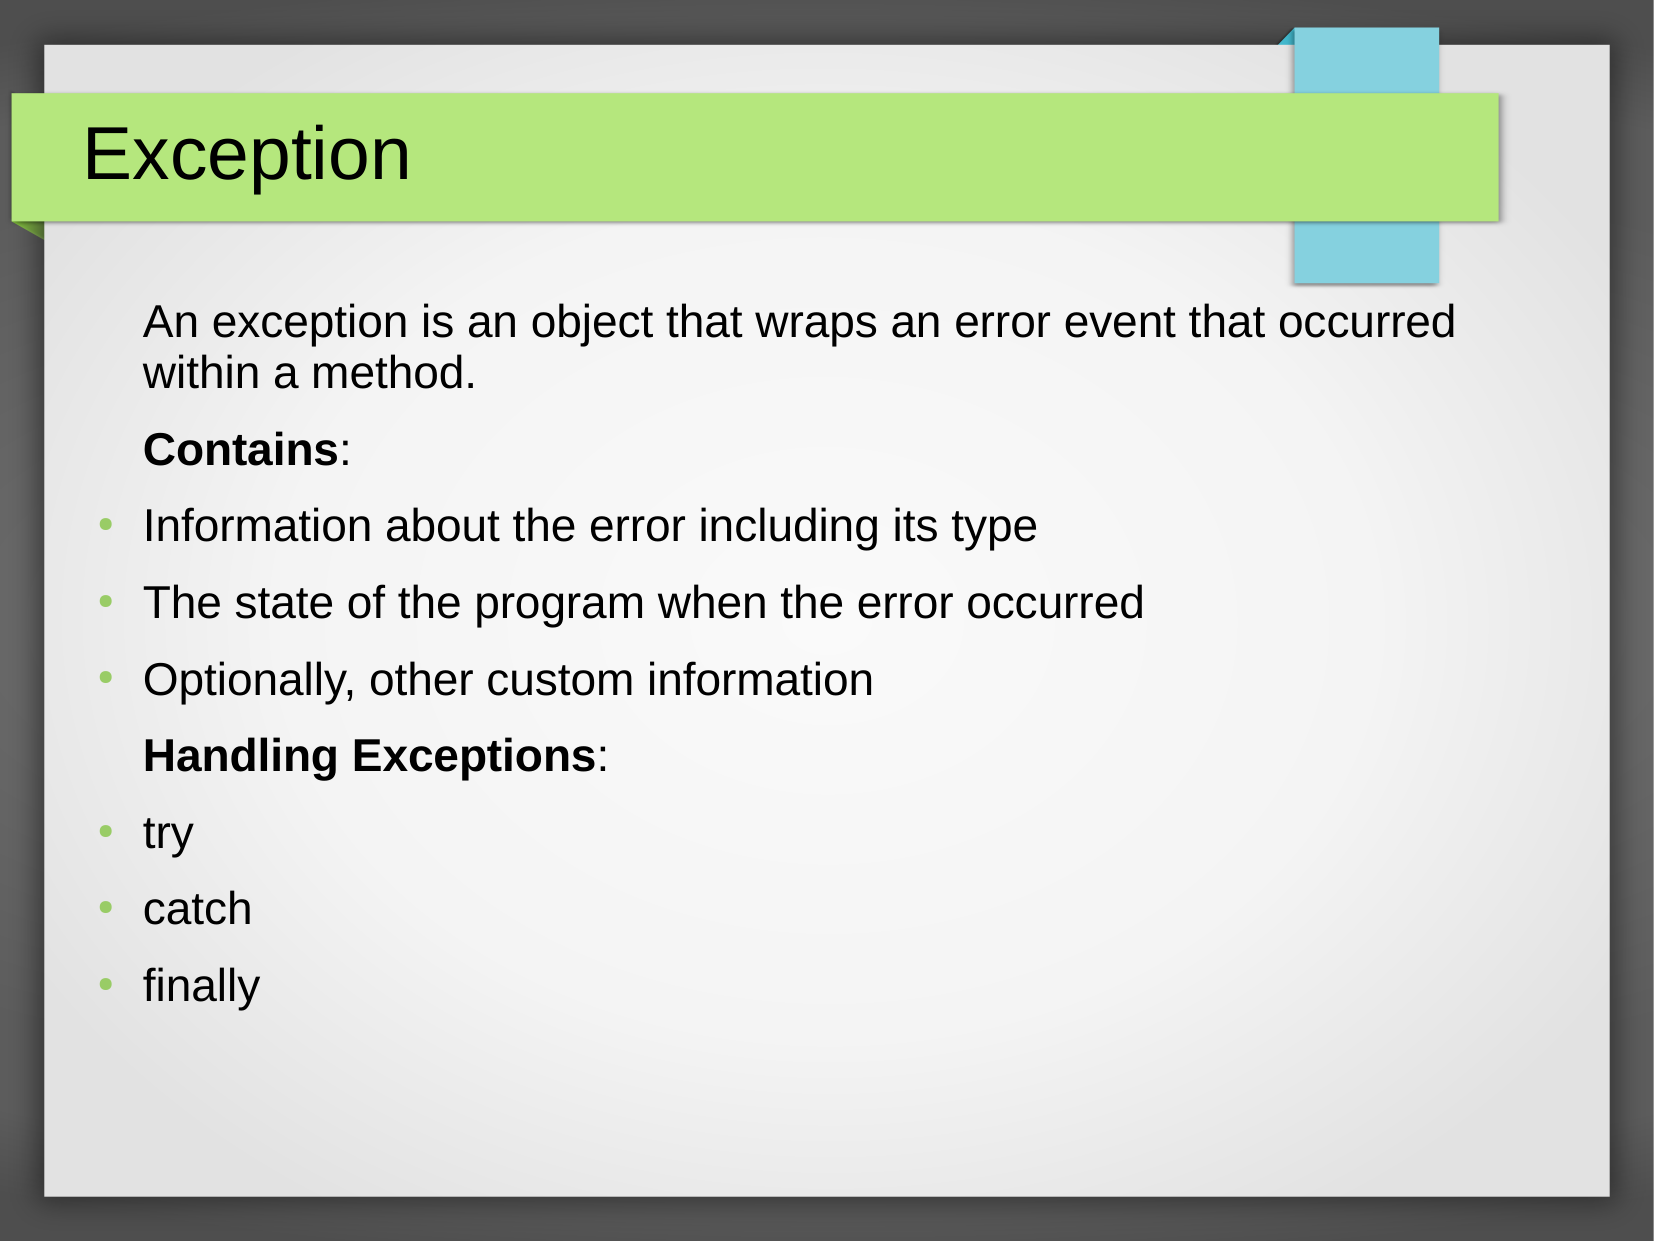

# Exception
An exception is an object that wraps an error event that occurred within a method.
Contains:
Information about the error including its type
The state of the program when the error occurred
Optionally, other custom information
Handling Exceptions:
try
catch
finally